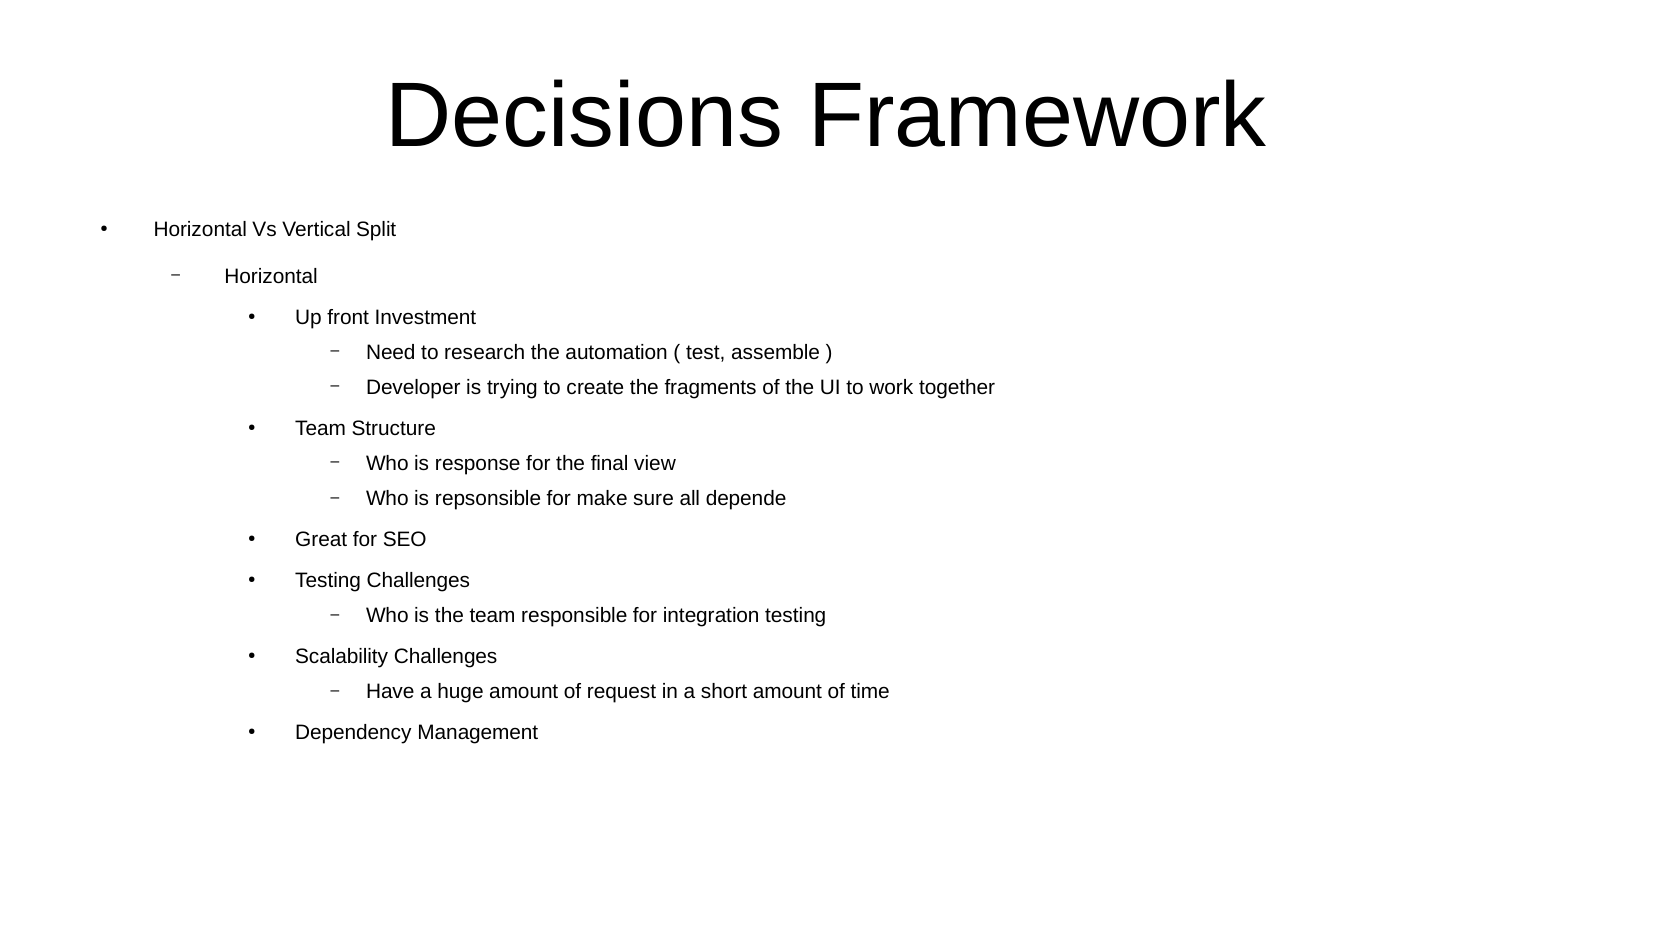

# Decisions Framework
Horizontal Vs Vertical Split
Horizontal
Up front Investment
Need to research the automation ( test, assemble )
Developer is trying to create the fragments of the UI to work together
Team Structure
Who is response for the final view
Who is repsonsible for make sure all depende
Great for SEO
Testing Challenges
Who is the team responsible for integration testing
Scalability Challenges
Have a huge amount of request in a short amount of time
Dependency Management